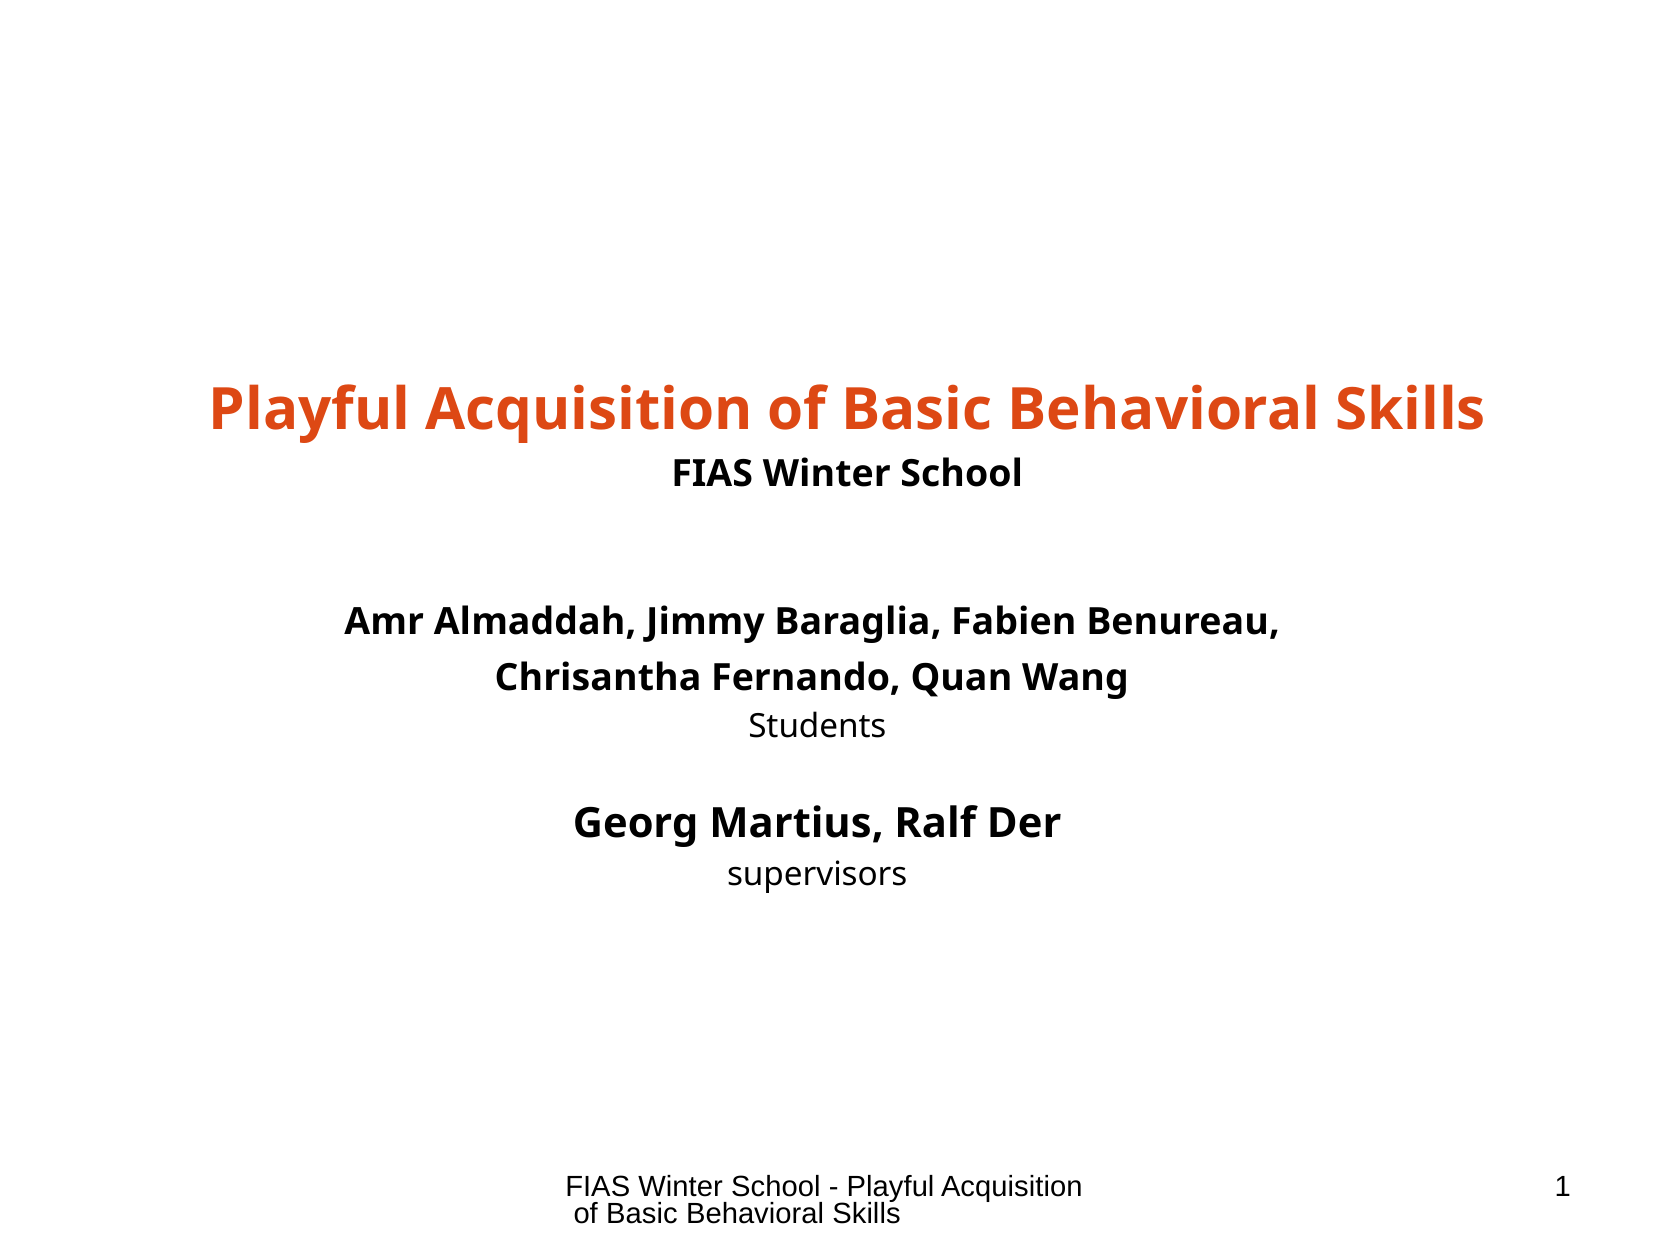

Playful Acquisition of Basic Behavioral Skills
FIAS Winter School
Amr Almaddah, Jimmy Baraglia, Fabien Benureau,
Chrisantha Fernando, Quan Wang
Students
Georg Martius, Ralf Der
supervisors
FIAS Winter School - Playful Acquisition of Basic Behavioral Skills
1